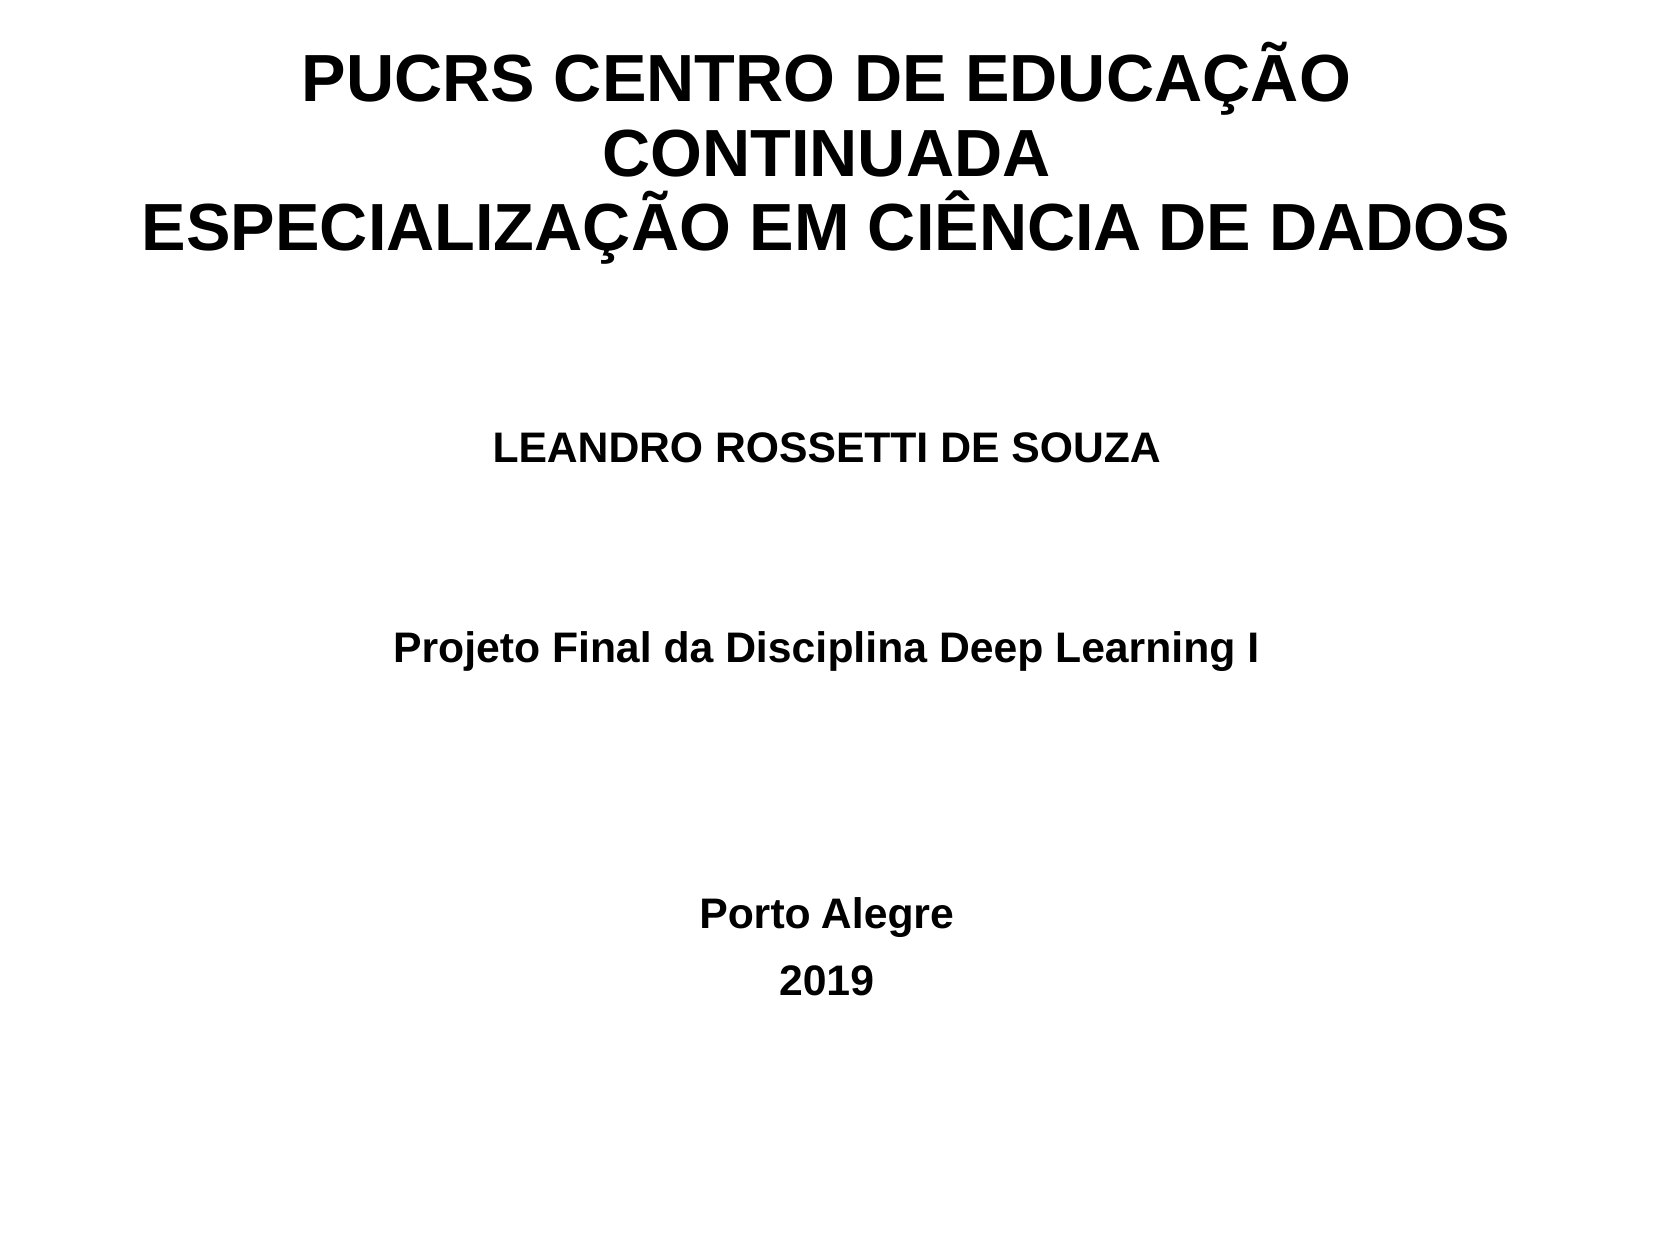

# PUCRS CENTRO DE EDUCAÇÃO CONTINUADA ESPECIALIZAÇÃO EM CIÊNCIA DE DADOS
LEANDRO ROSSETTI DE SOUZA
Projeto Final da Disciplina Deep Learning I
Porto Alegre
2019